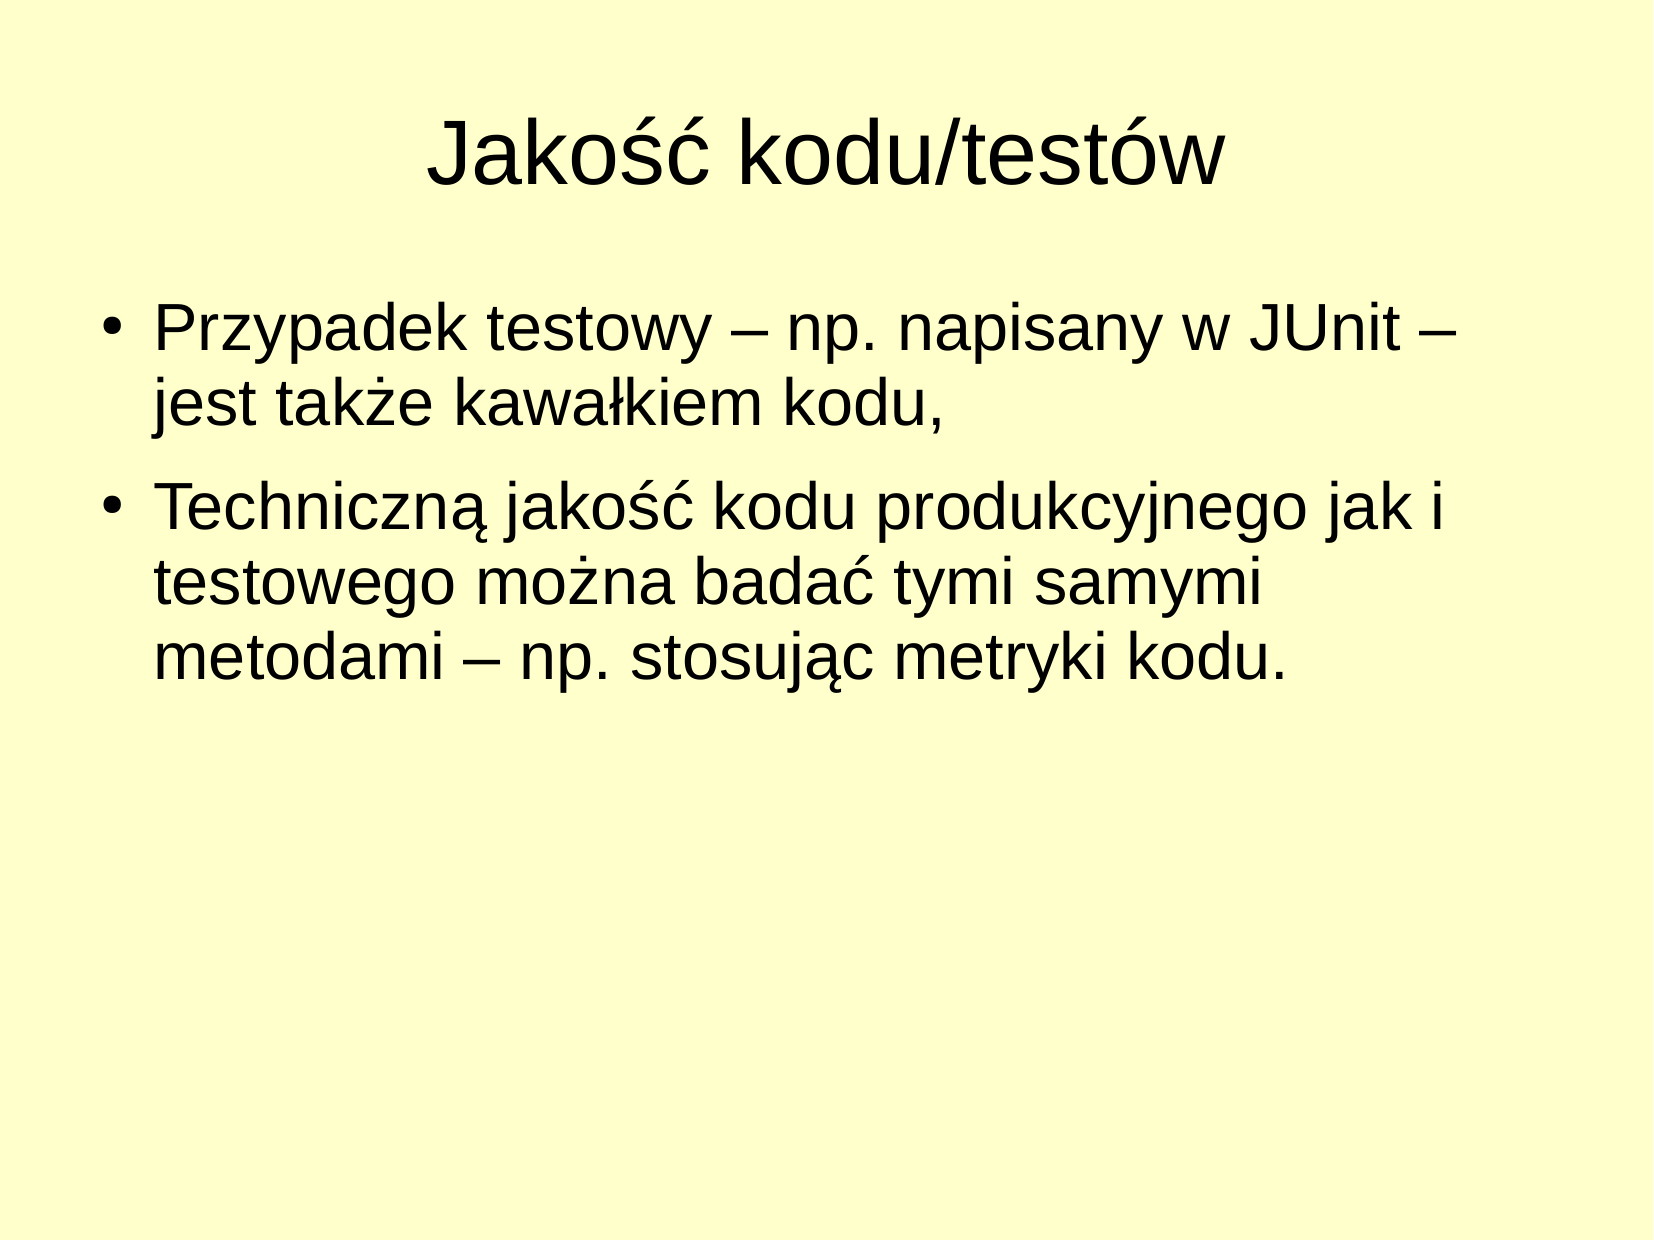

# Jakość kodu/testów
Przypadek testowy – np. napisany w JUnit – jest także kawałkiem kodu,
Techniczną jakość kodu produkcyjnego jak i testowego można badać tymi samymi metodami – np. stosując metryki kodu.